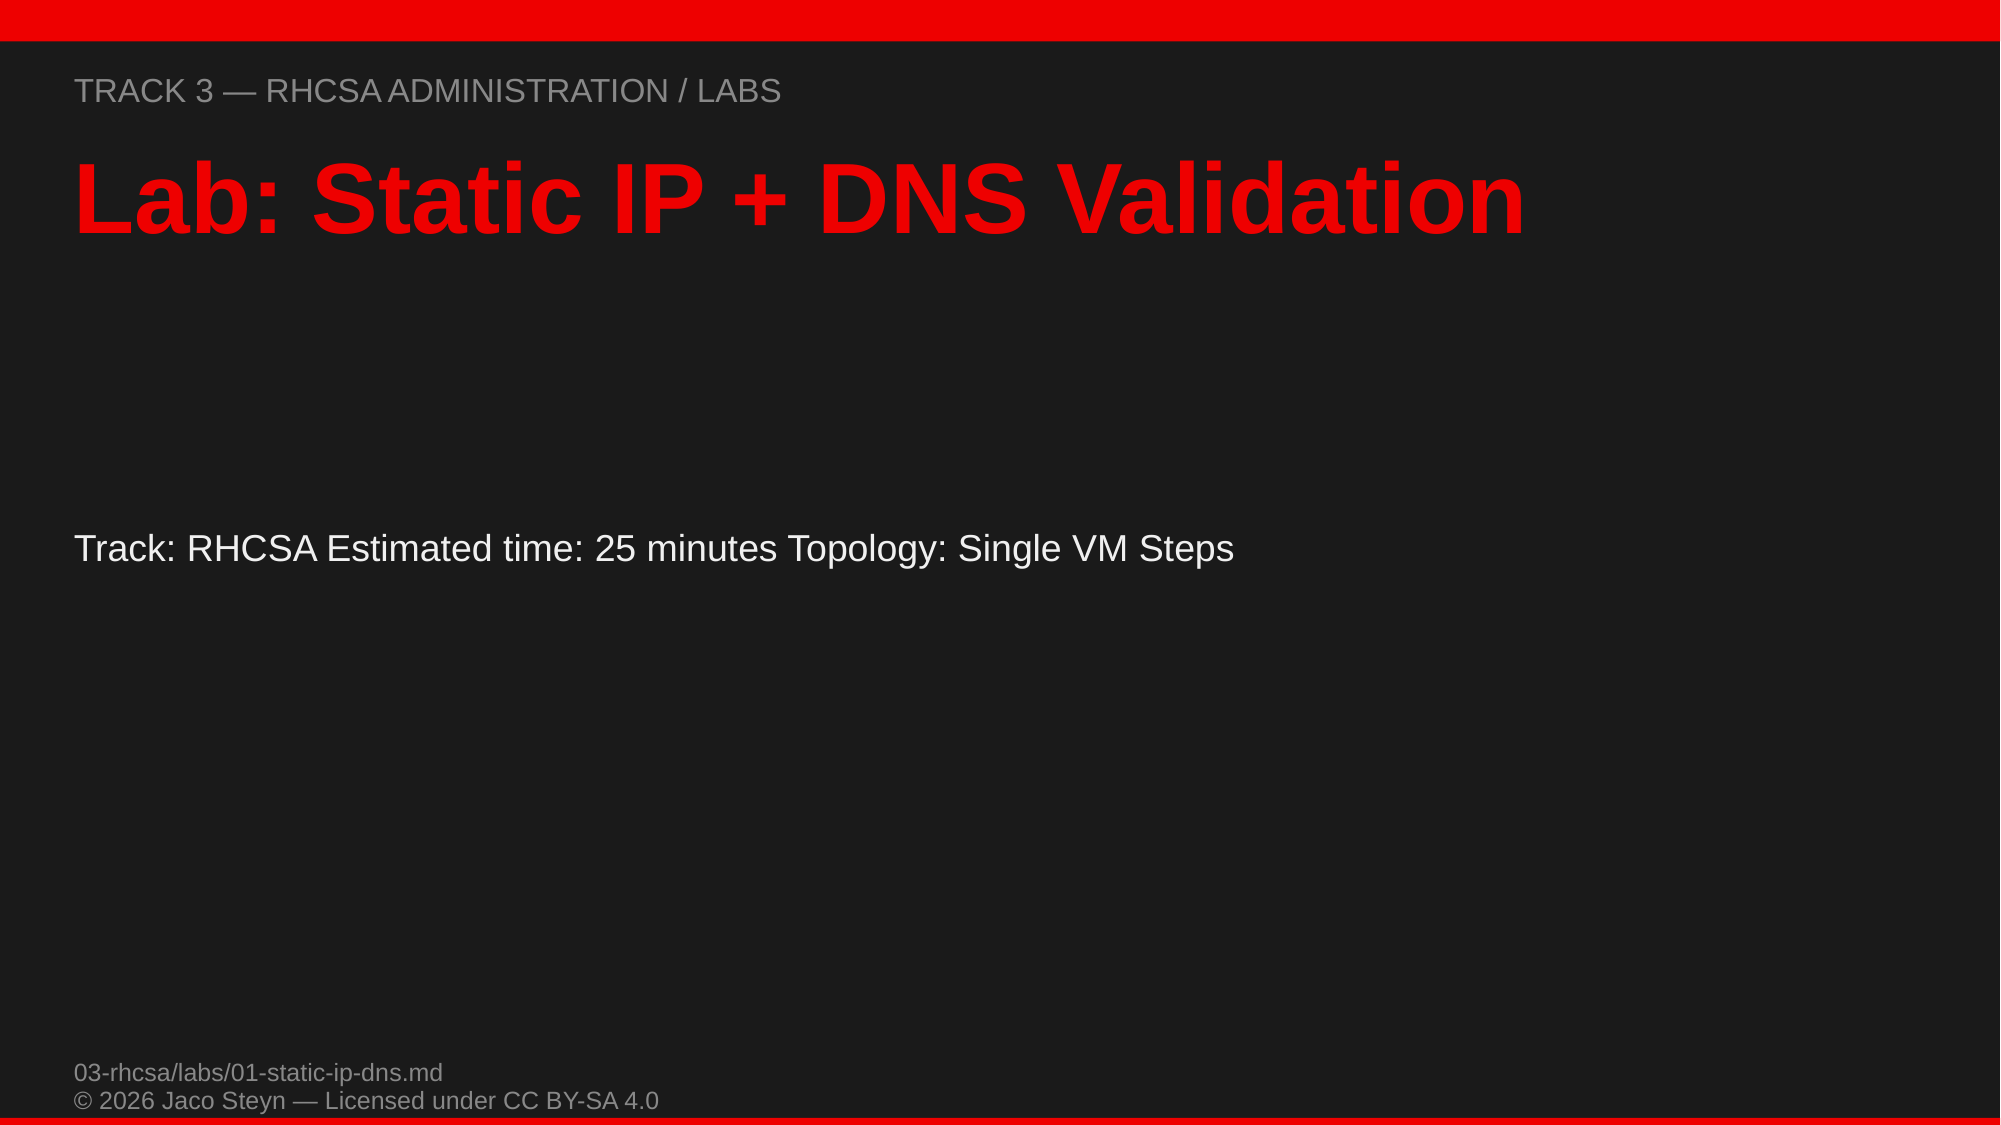

TRACK 3 — RHCSA ADMINISTRATION / LABS
Lab: Static IP + DNS Validation
Track: RHCSA Estimated time: 25 minutes Topology: Single VM Steps
03-rhcsa/labs/01-static-ip-dns.md
© 2026 Jaco Steyn — Licensed under CC BY-SA 4.0